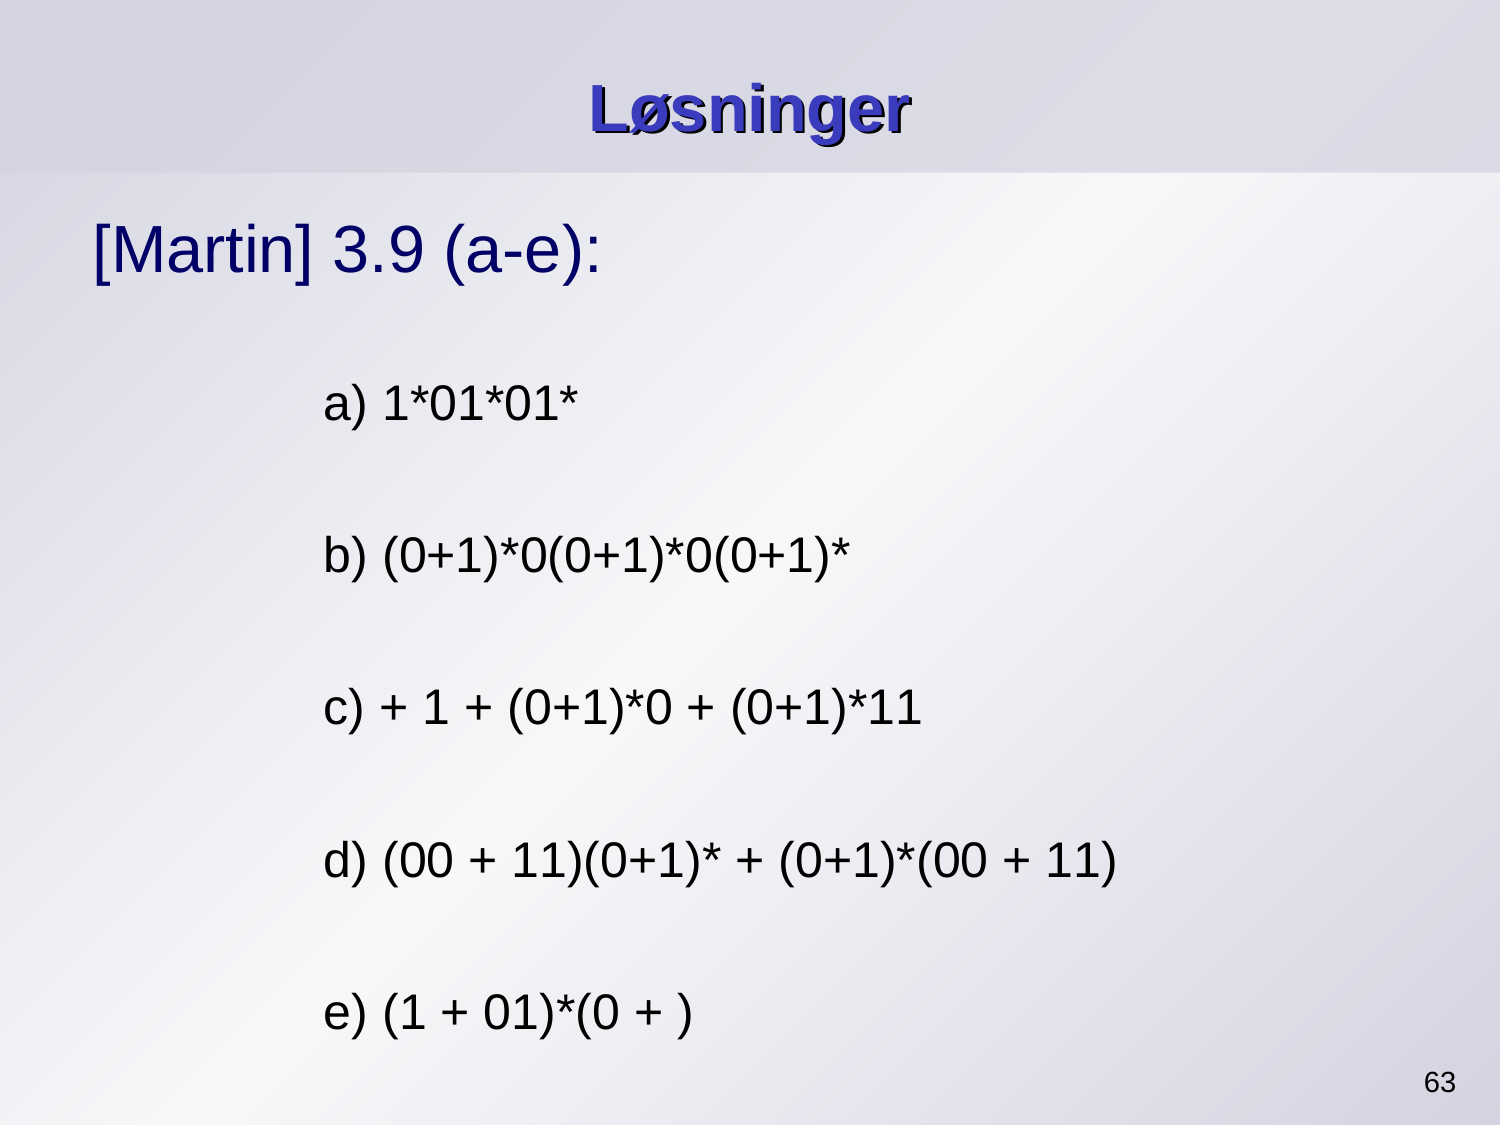

# Løsninger
[Martin] 3.9 (a-e):
a) 1*01*01*
b) (0+1)*0(0+1)*0(0+1)*
c) + 1 + (0+1)*0 + (0+1)*11
d) (00 + 11)(0+1)* + (0+1)*(00 + 11)
e) (1 + 01)*(0 + )
63